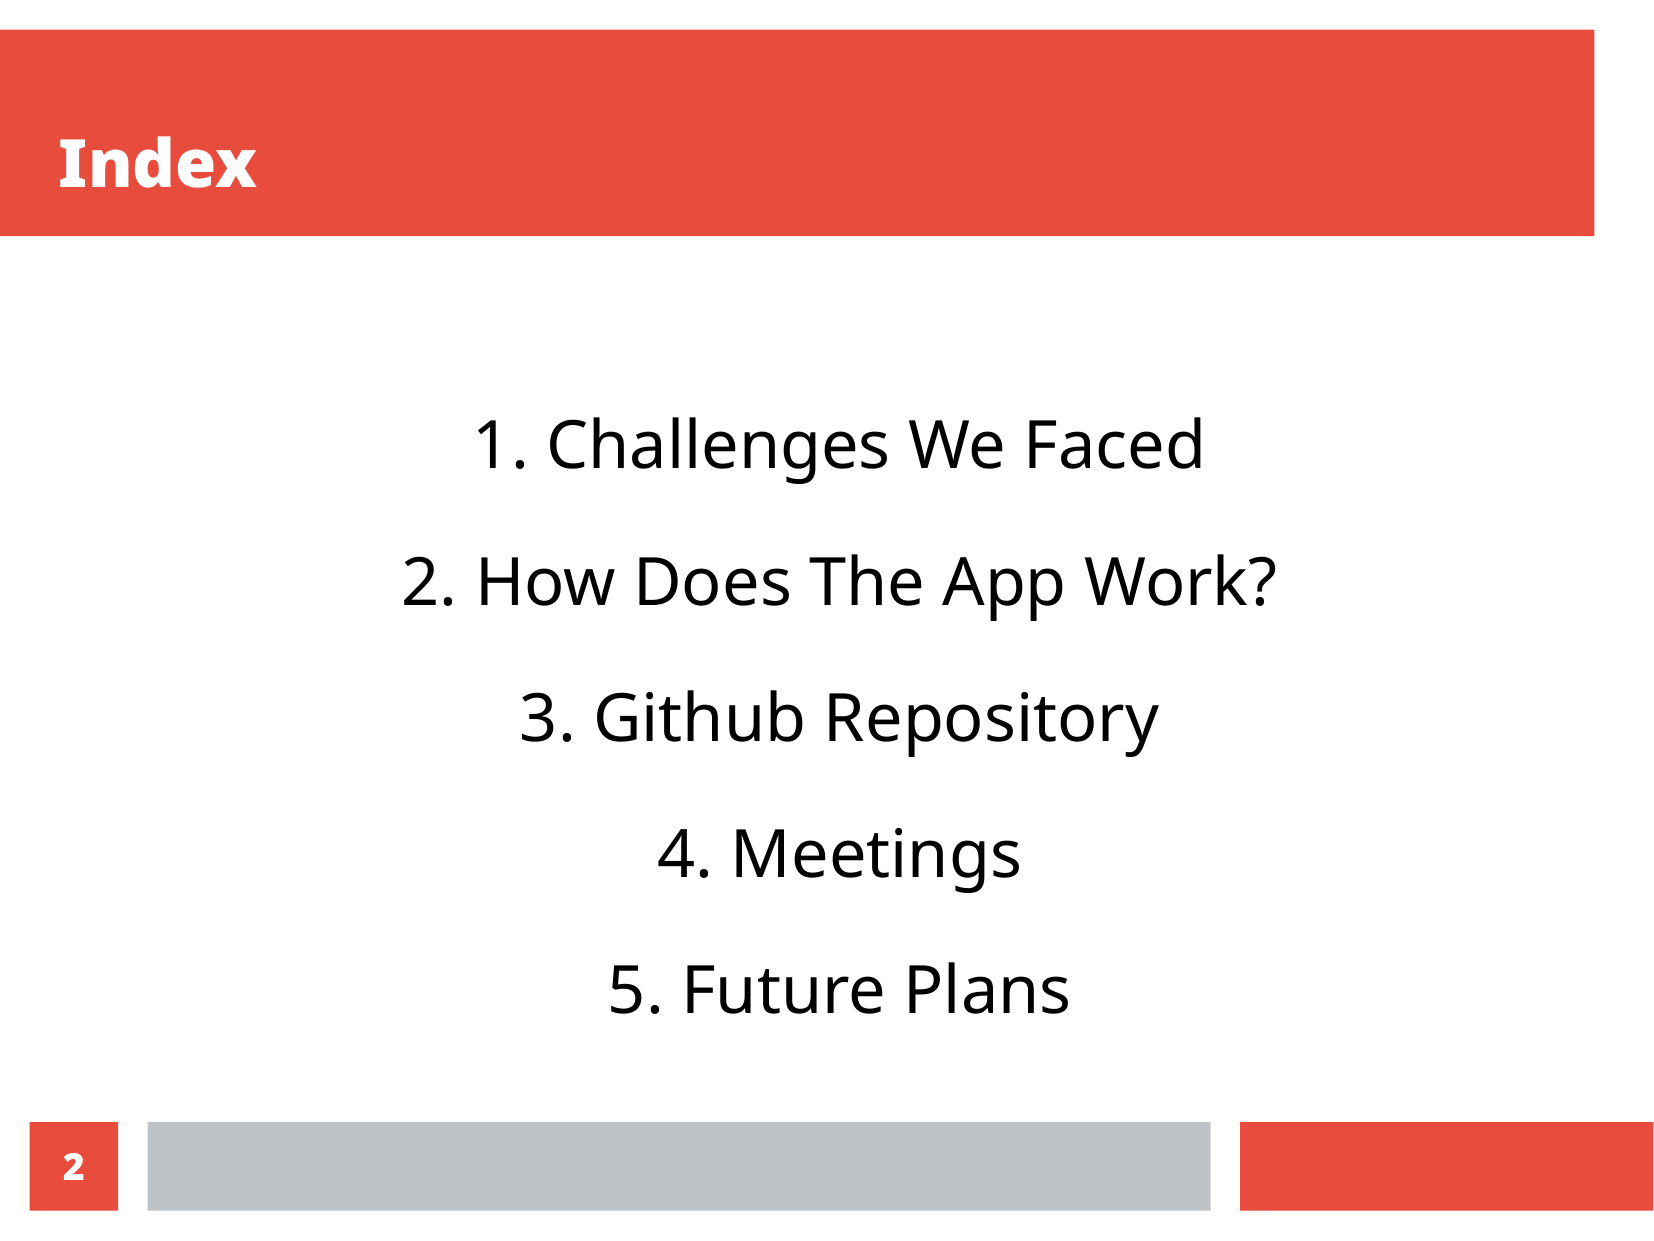

# Index
1. Challenges We Faced
2. How Does The App Work?
3. Github Repository
4. Meetings
5. Future Plans
2